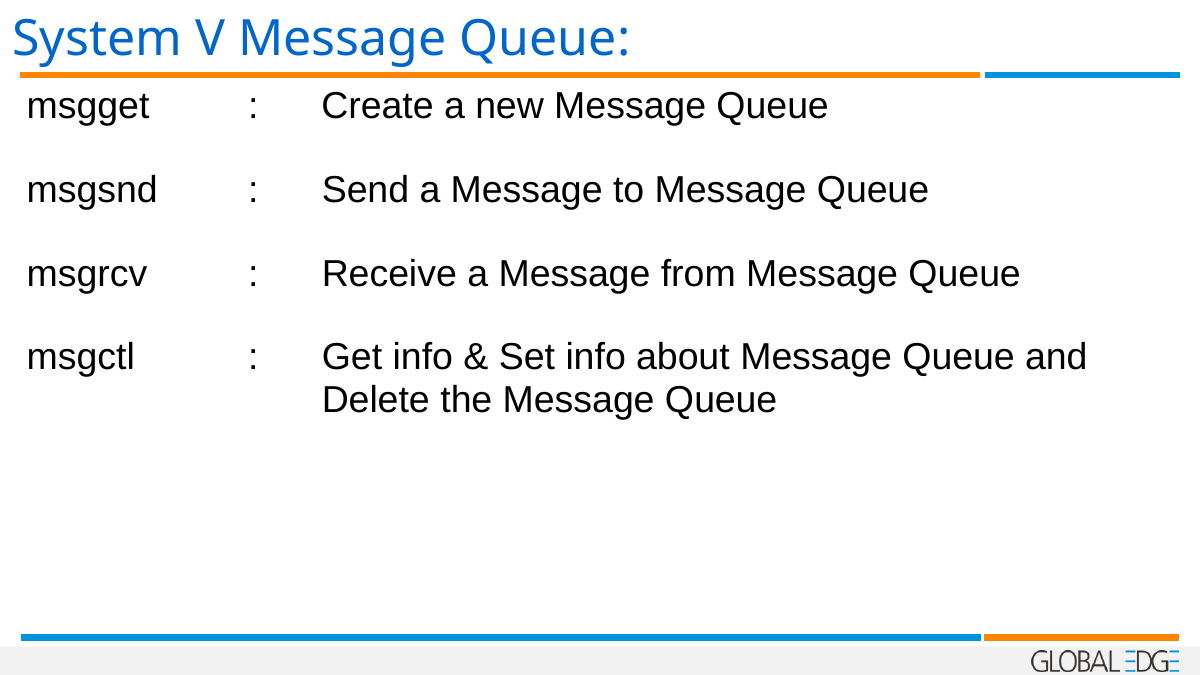

# System V Message Queue:
msgget 		: Create a new Message Queue
msgsnd 		:	Send a Message to Message Queue
msgrcv 		:	Receive a Message from Message Queue
msgctl 		:	Get info & Set info about Message Queue and 	Delete the Message Queue